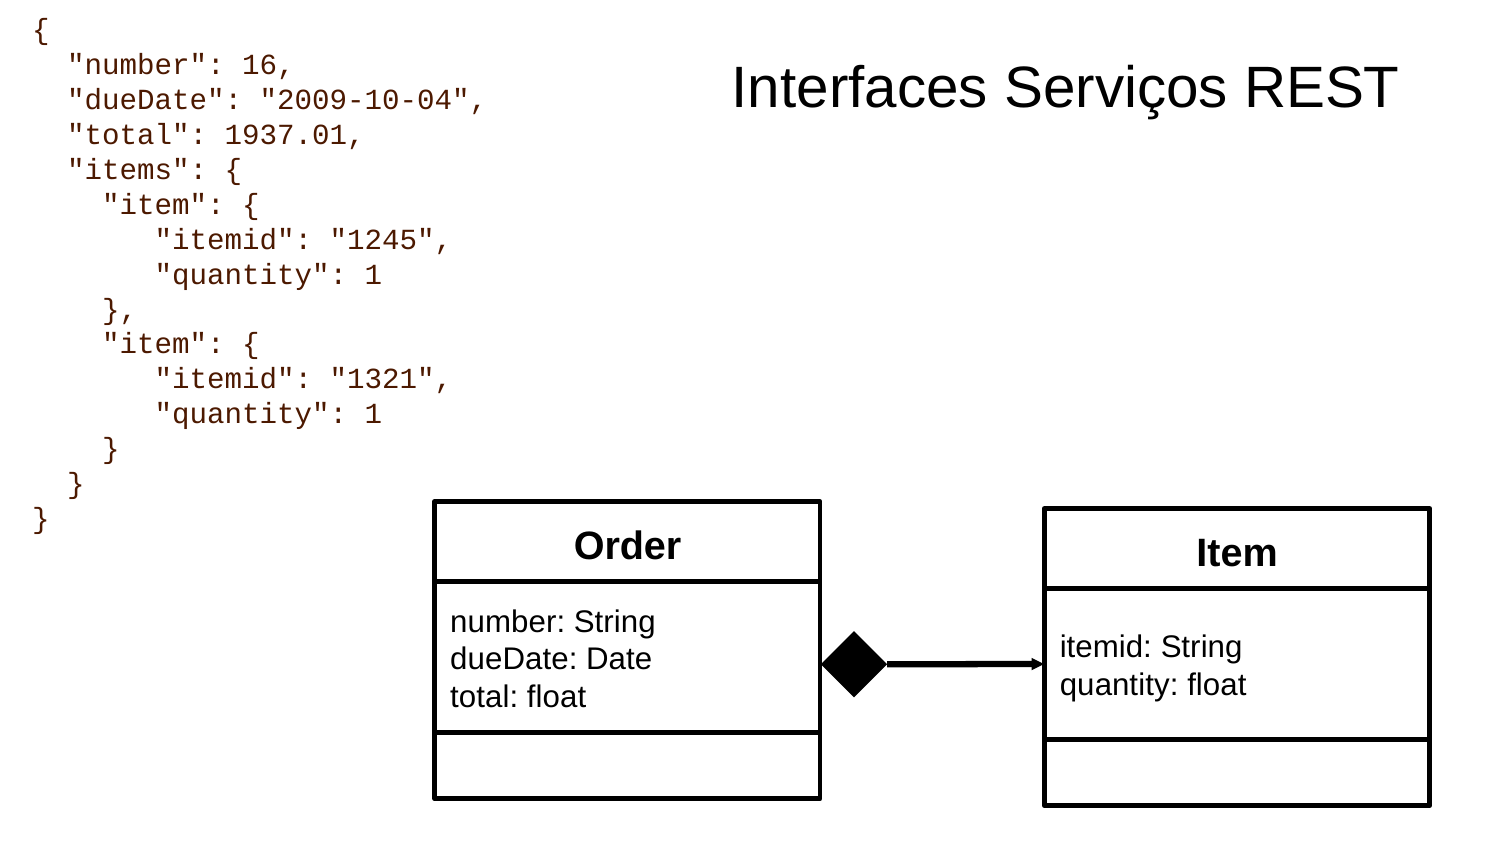

{
 "number": 16,
 "dueDate": "2009-10-04",
 "total": 1937.01,
 "items": {
 "item": {
 "itemid": "1245",
 "quantity": 1
 },
 "item": {
 "itemid": "1321",
 "quantity": 1
 }
 }
}
# Interfaces Serviços REST
Order
Item
number: String
dueDate: Date
total: float
itemid: String
quantity: float